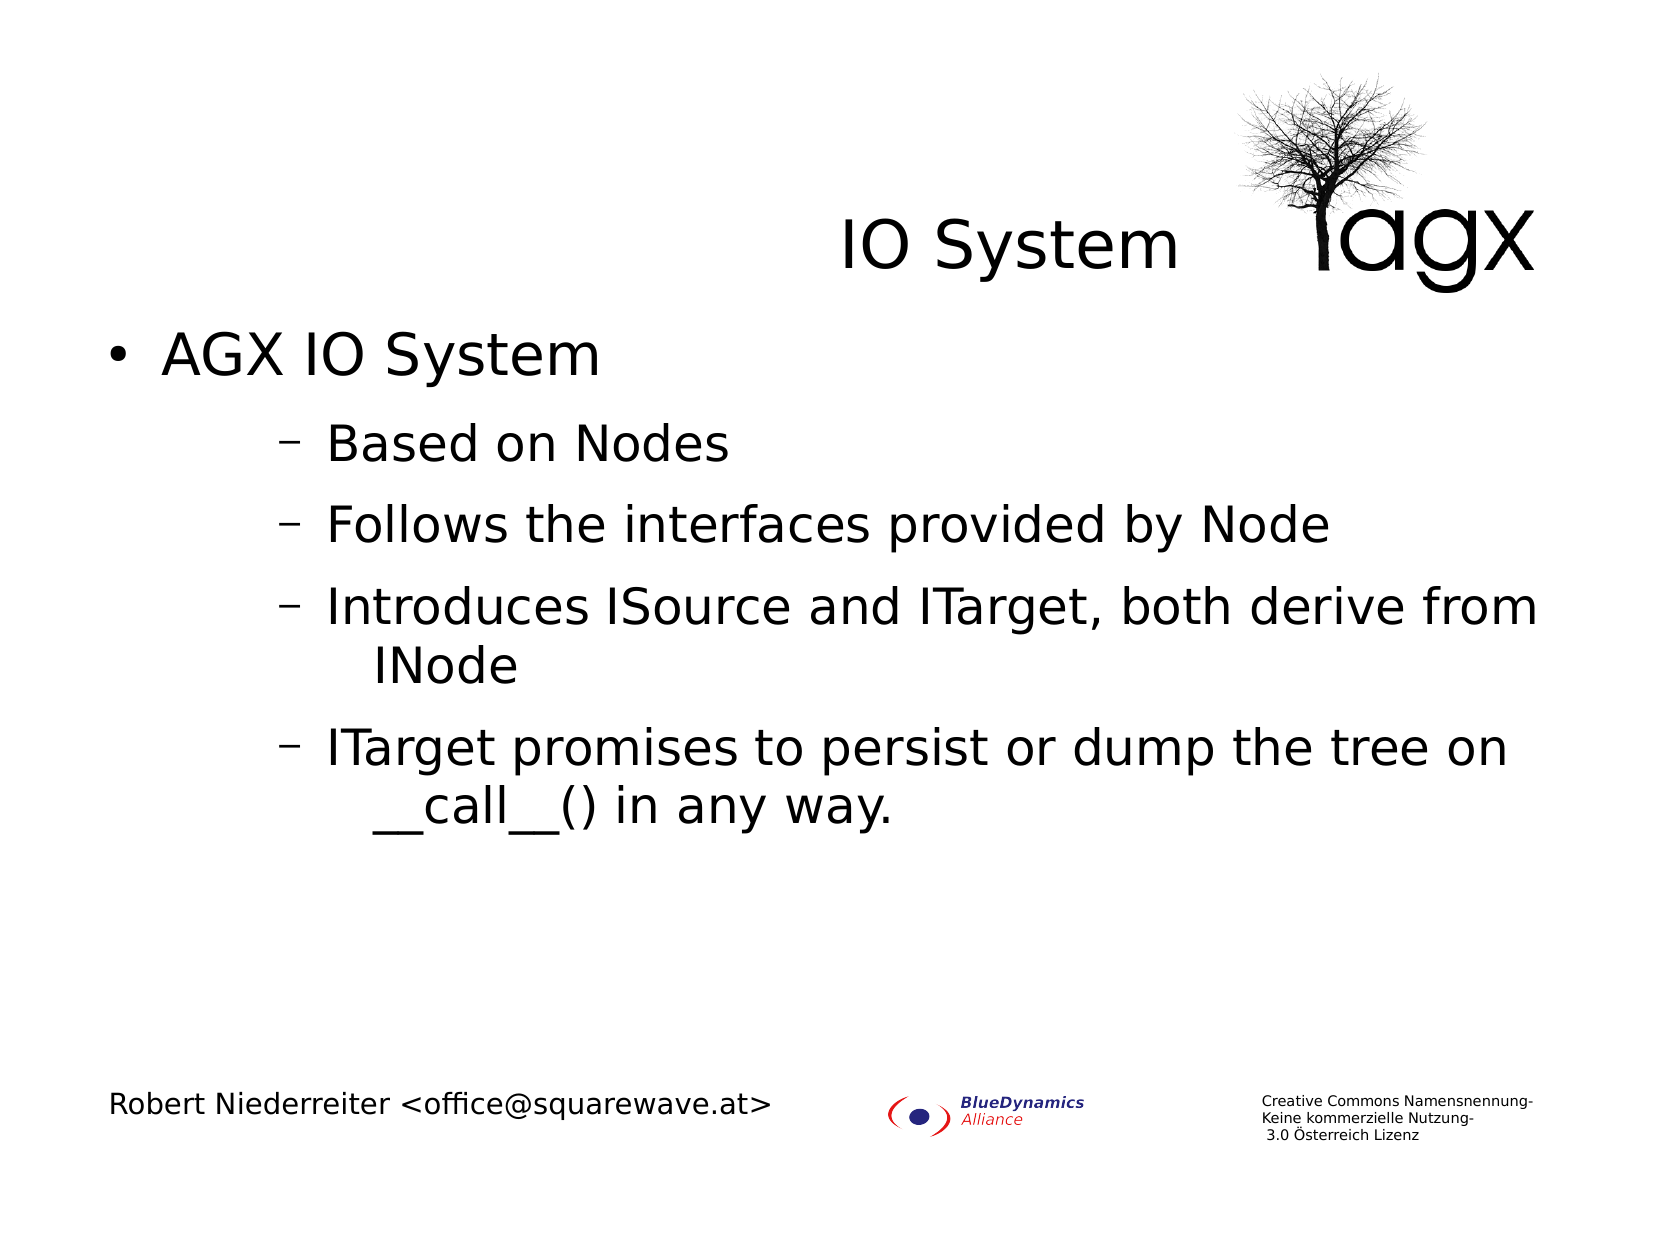

# IO System
AGX IO System
Based on Nodes
Follows the interfaces provided by Node
Introduces ISource and ITarget, both derive from INode
ITarget promises to persist or dump the tree on __call__() in any way.